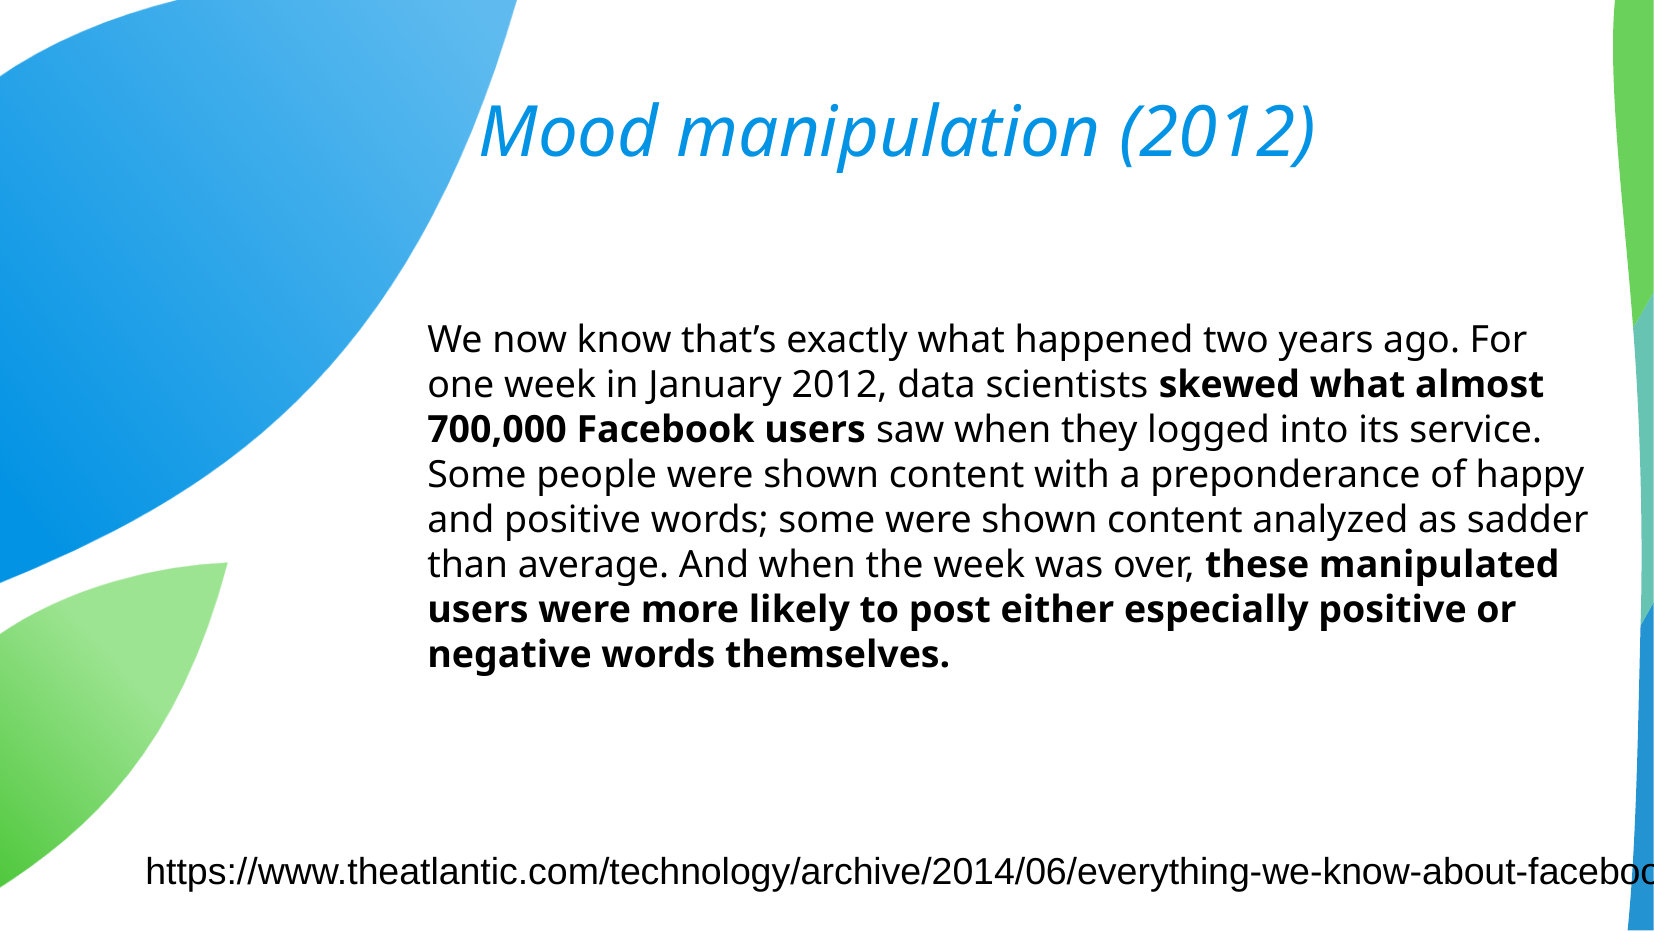

Mood manipulation (2012)
We now know that’s exactly what happened two years ago. For one week in January 2012, data scientists skewed what almost 700,000 Facebook users saw when they logged into its service. Some people were shown content with a preponderance of happy and positive words; some were shown content analyzed as sadder than average. And when the week was over, these manipulated users were more likely to post either especially positive or negative words themselves.
https://www.theatlantic.com/technology/archive/2014/06/everything-we-know-about-facebooks-secret-mood-manipulation-experiment/373648/